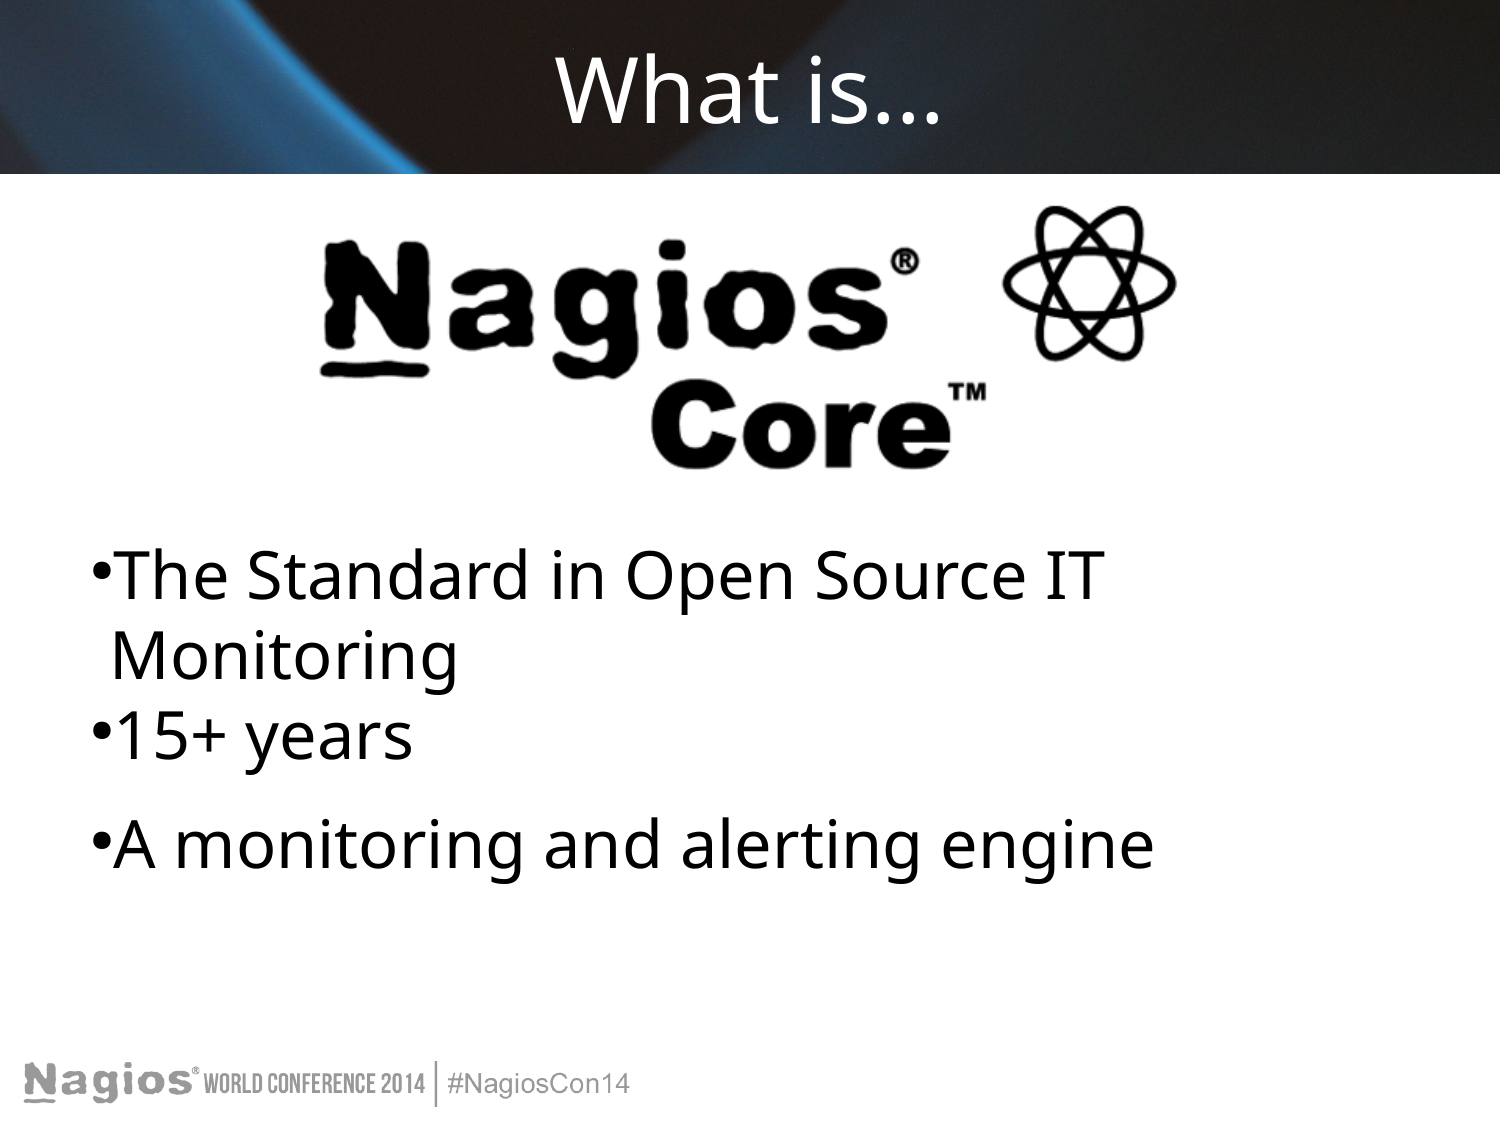

# What is...
The Standard in Open Source IT Monitoring
15+ years
A monitoring and alerting engine